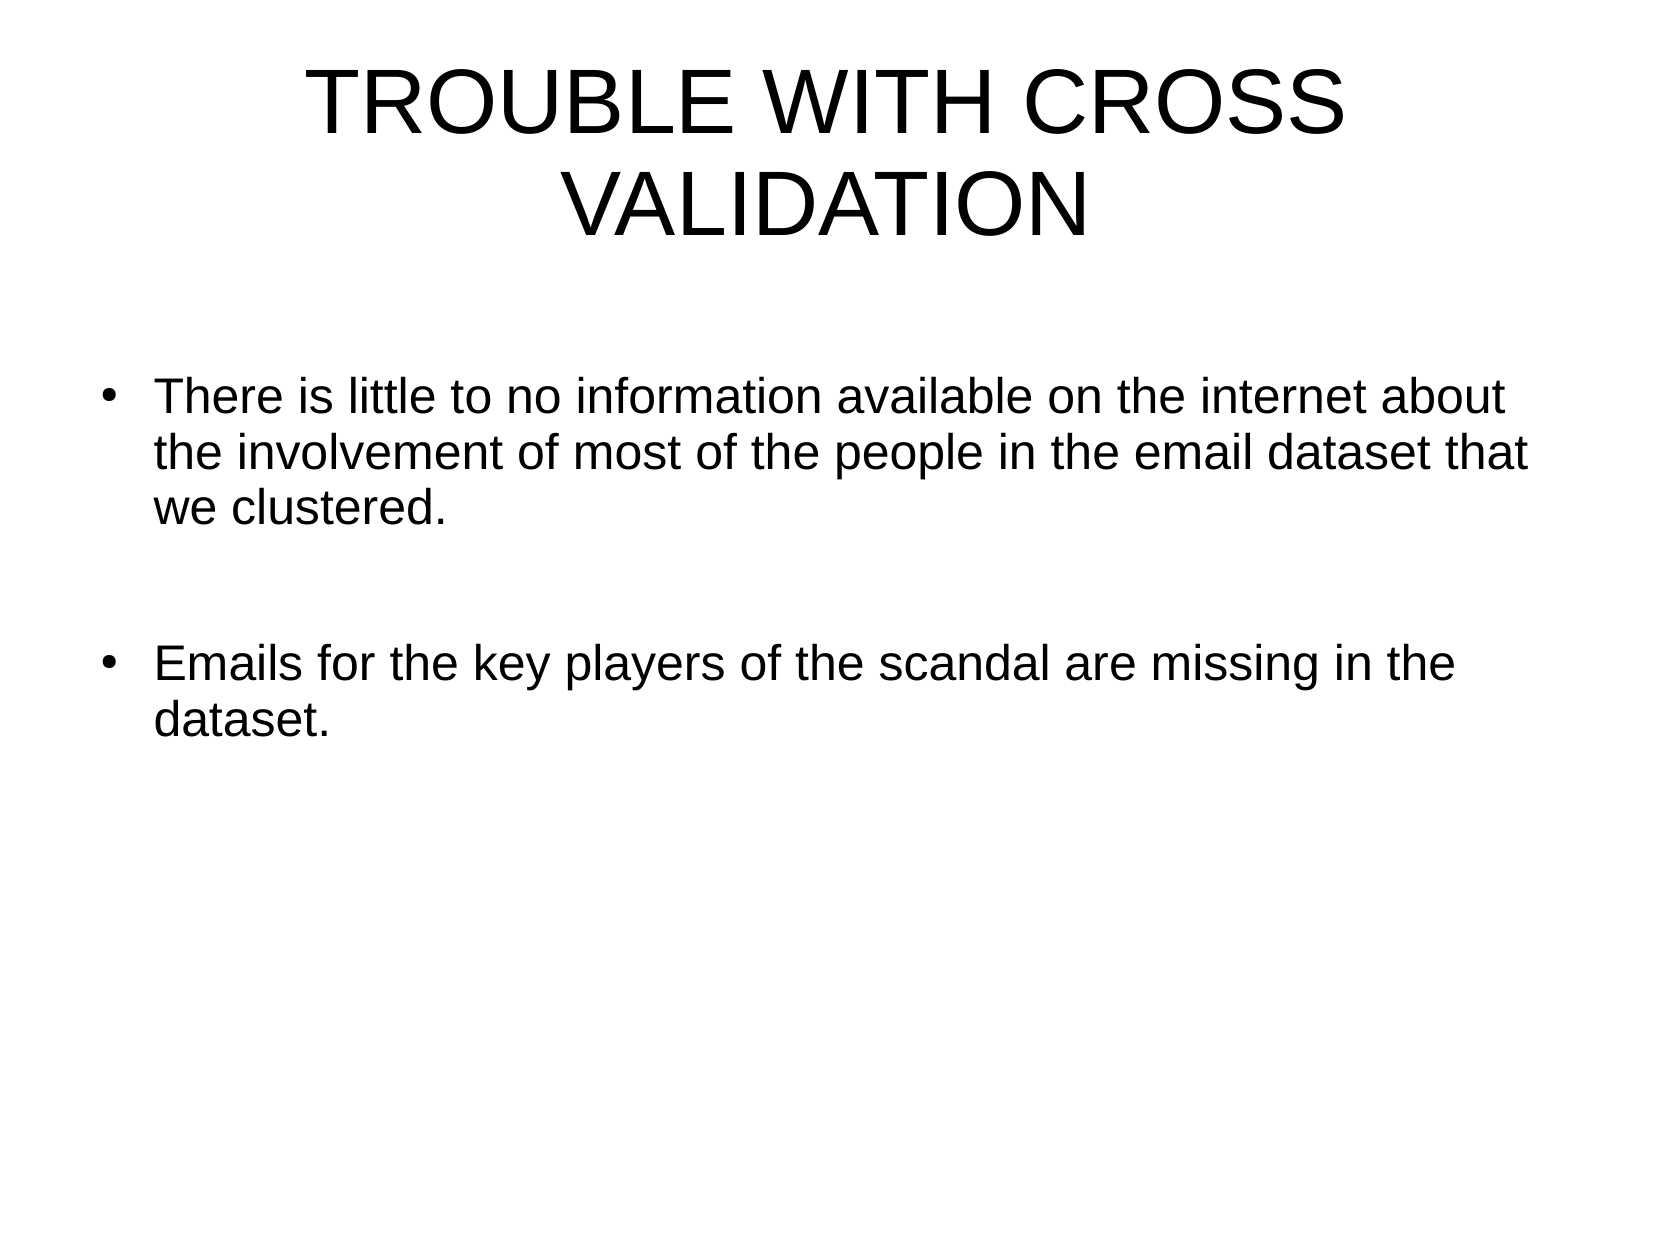

# TROUBLE WITH CROSS VALIDATION
There is little to no information available on the internet about the involvement of most of the people in the email dataset that we clustered.
Emails for the key players of the scandal are missing in the dataset.